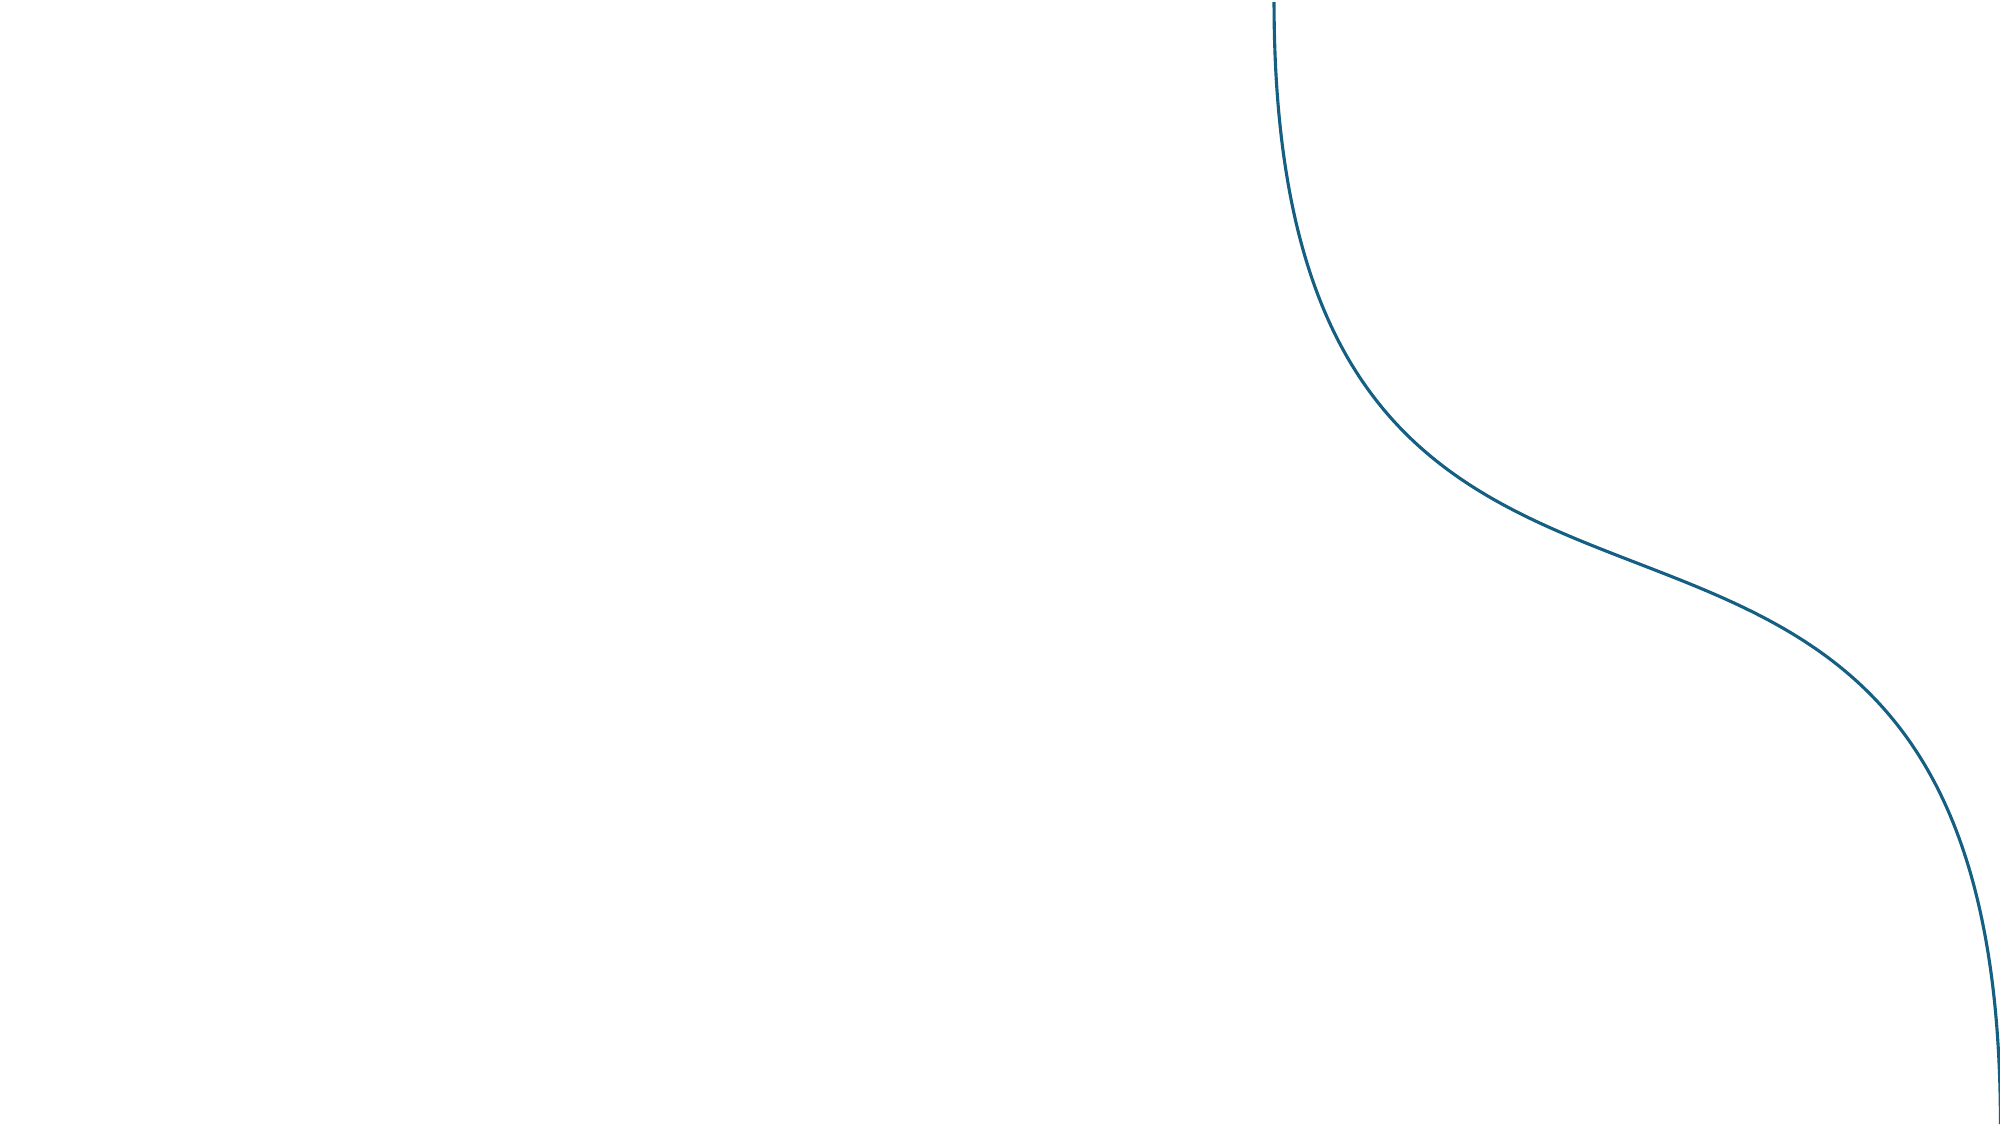

# Introdução
Histórico
O que são processadores ARM
 Conceito da Arquitetura RISC
Eficiência e baixo consumo de energia
Onde são utilizados
Importância dos ARM na computação moderna